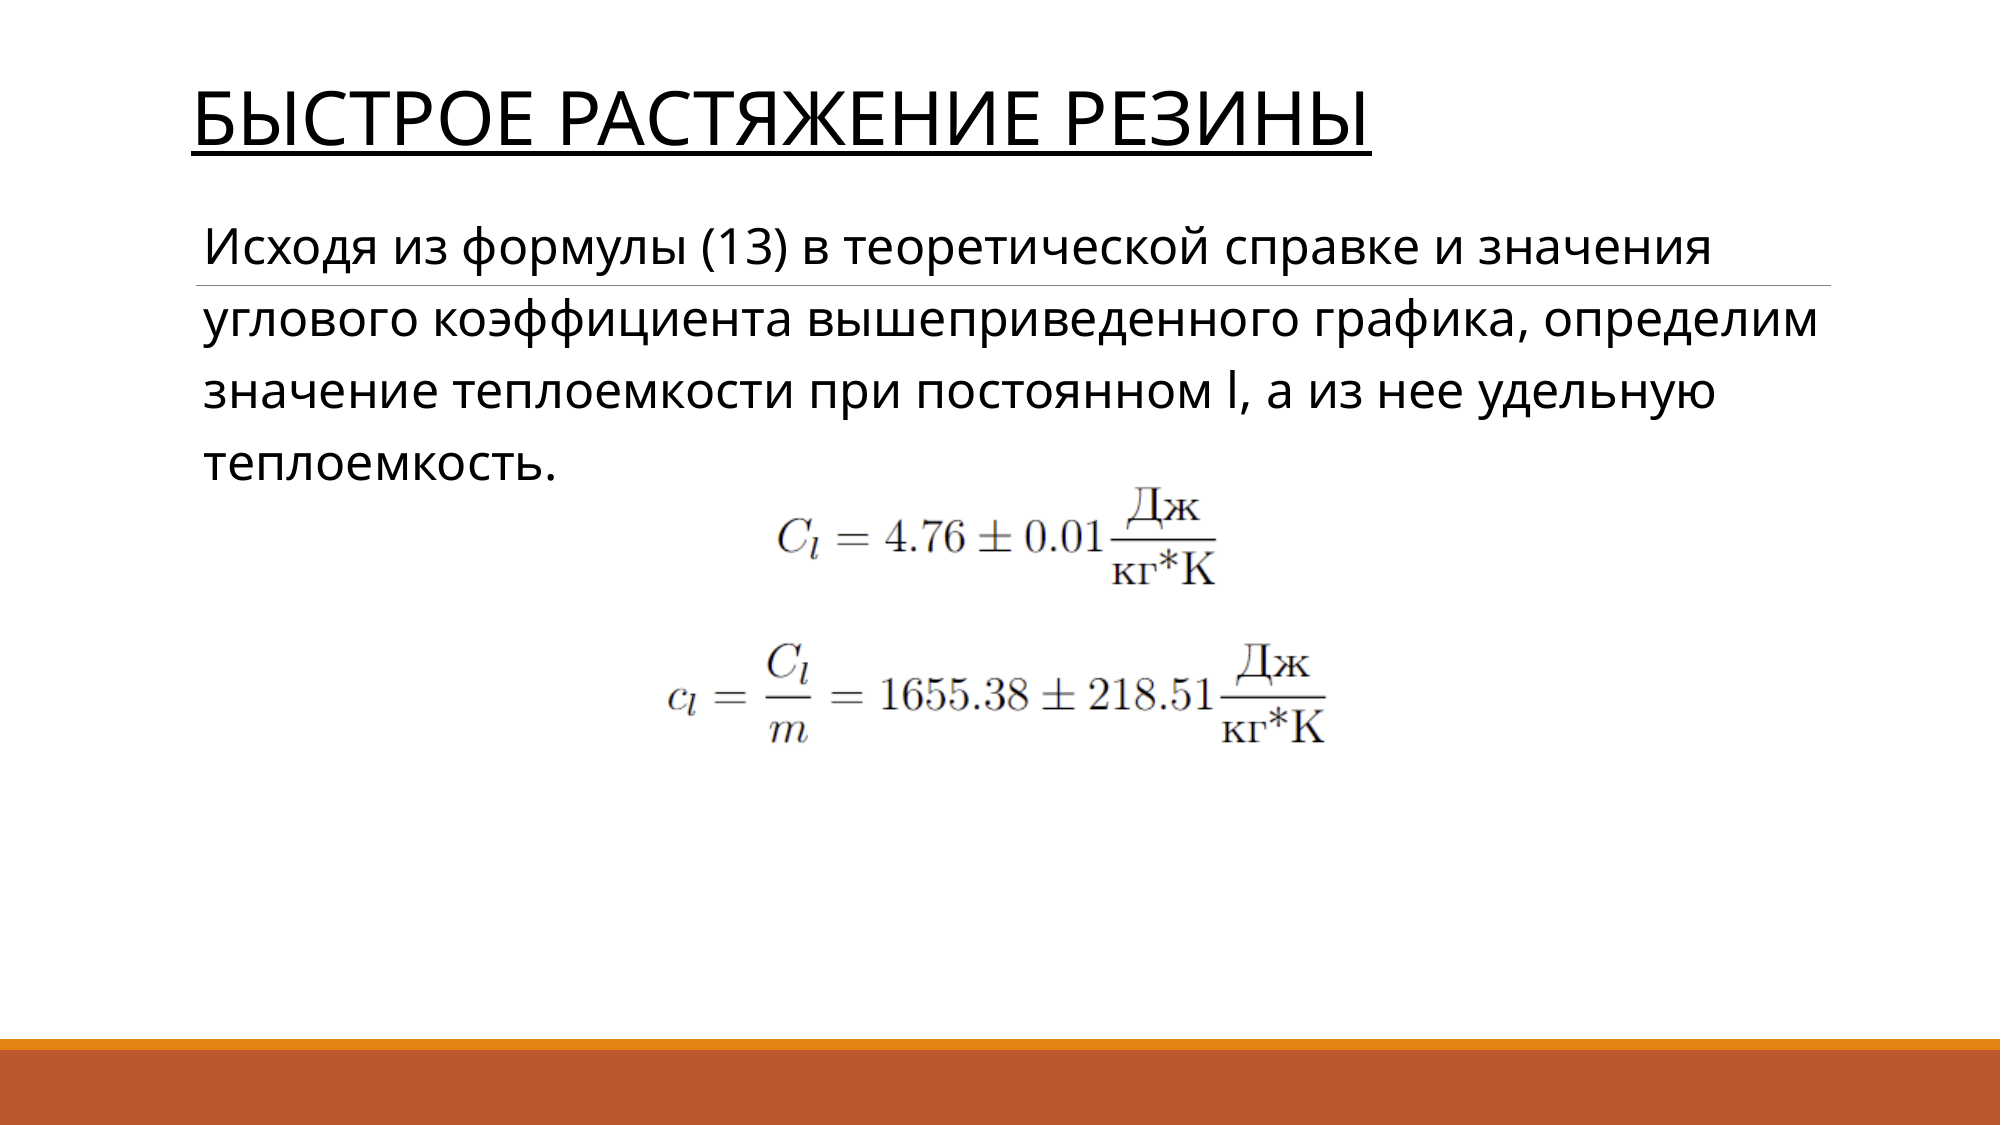

# Быстрое растяжение резины
Исходя из формулы (13) в теоретической справке и значения углового коэффициента вышеприведенного графика, определим значение теплоемкости при постоянном l, а из нее удельную теплоемкость.